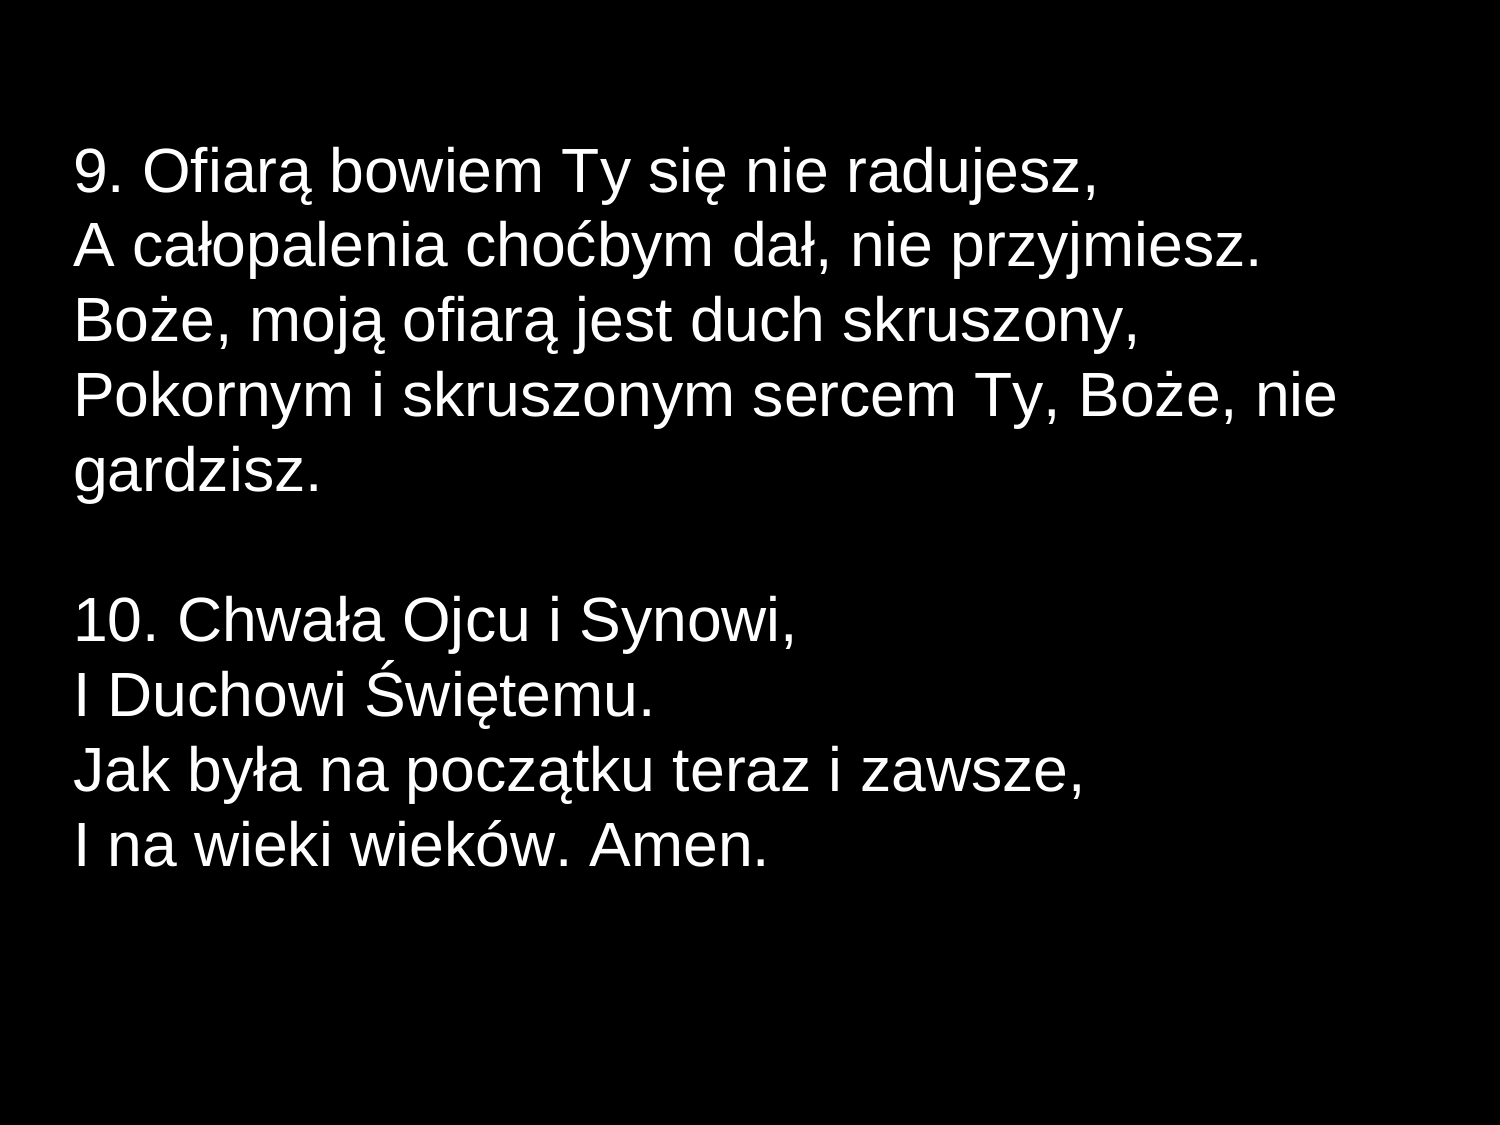

9. Ofiarą bowiem Ty się nie radujesz,
A całopalenia choćbym dał, nie przyjmiesz.
Boże, moją ofiarą jest duch skruszony,
Pokornym i skruszonym sercem Ty, Boże, nie gardzisz.
10. Chwała Ojcu i Synowi,
I Duchowi Świętemu.
Jak była na początku teraz i zawsze,
I na wieki wieków. Amen.